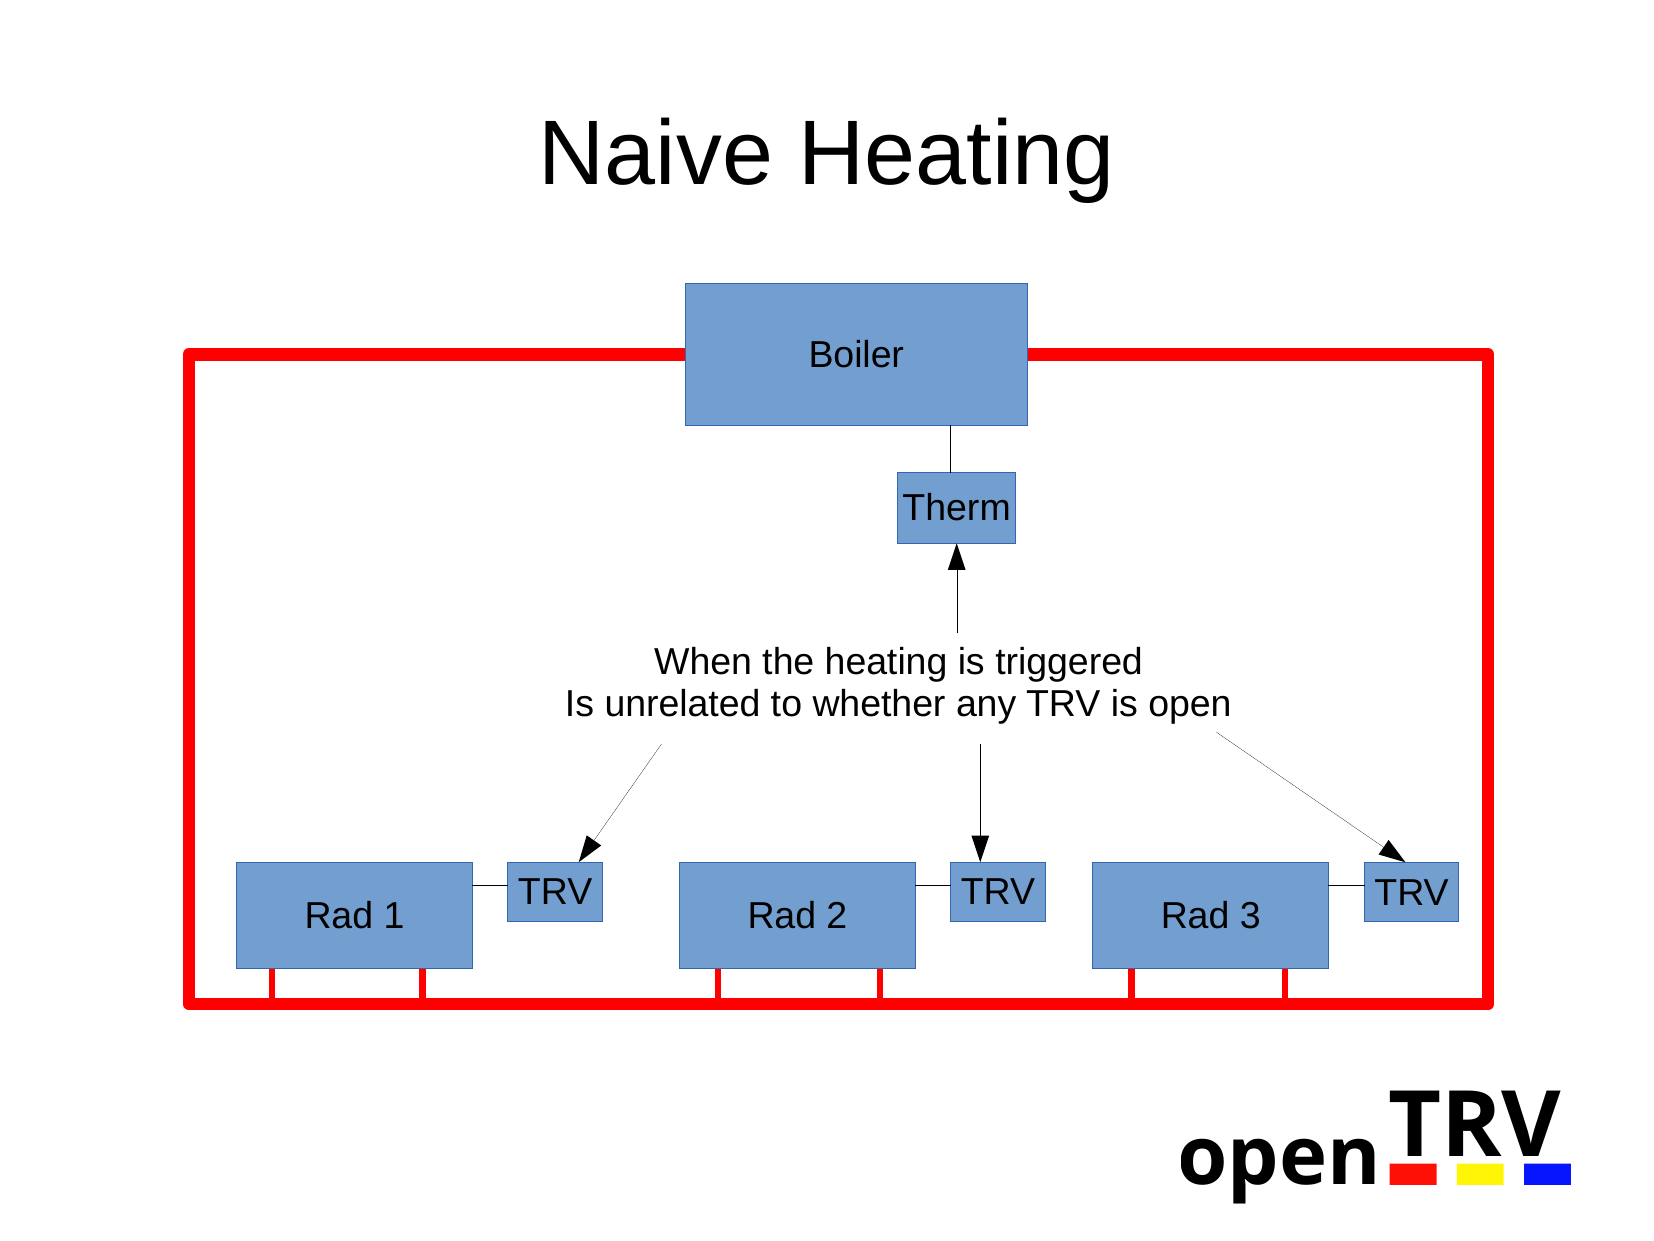

# Naive Heating
Boiler
Therm
When the heating is triggered
Is unrelated to whether any TRV is open
Rad 1
TRV
Rad 2
TRV
Rad 3
TRV